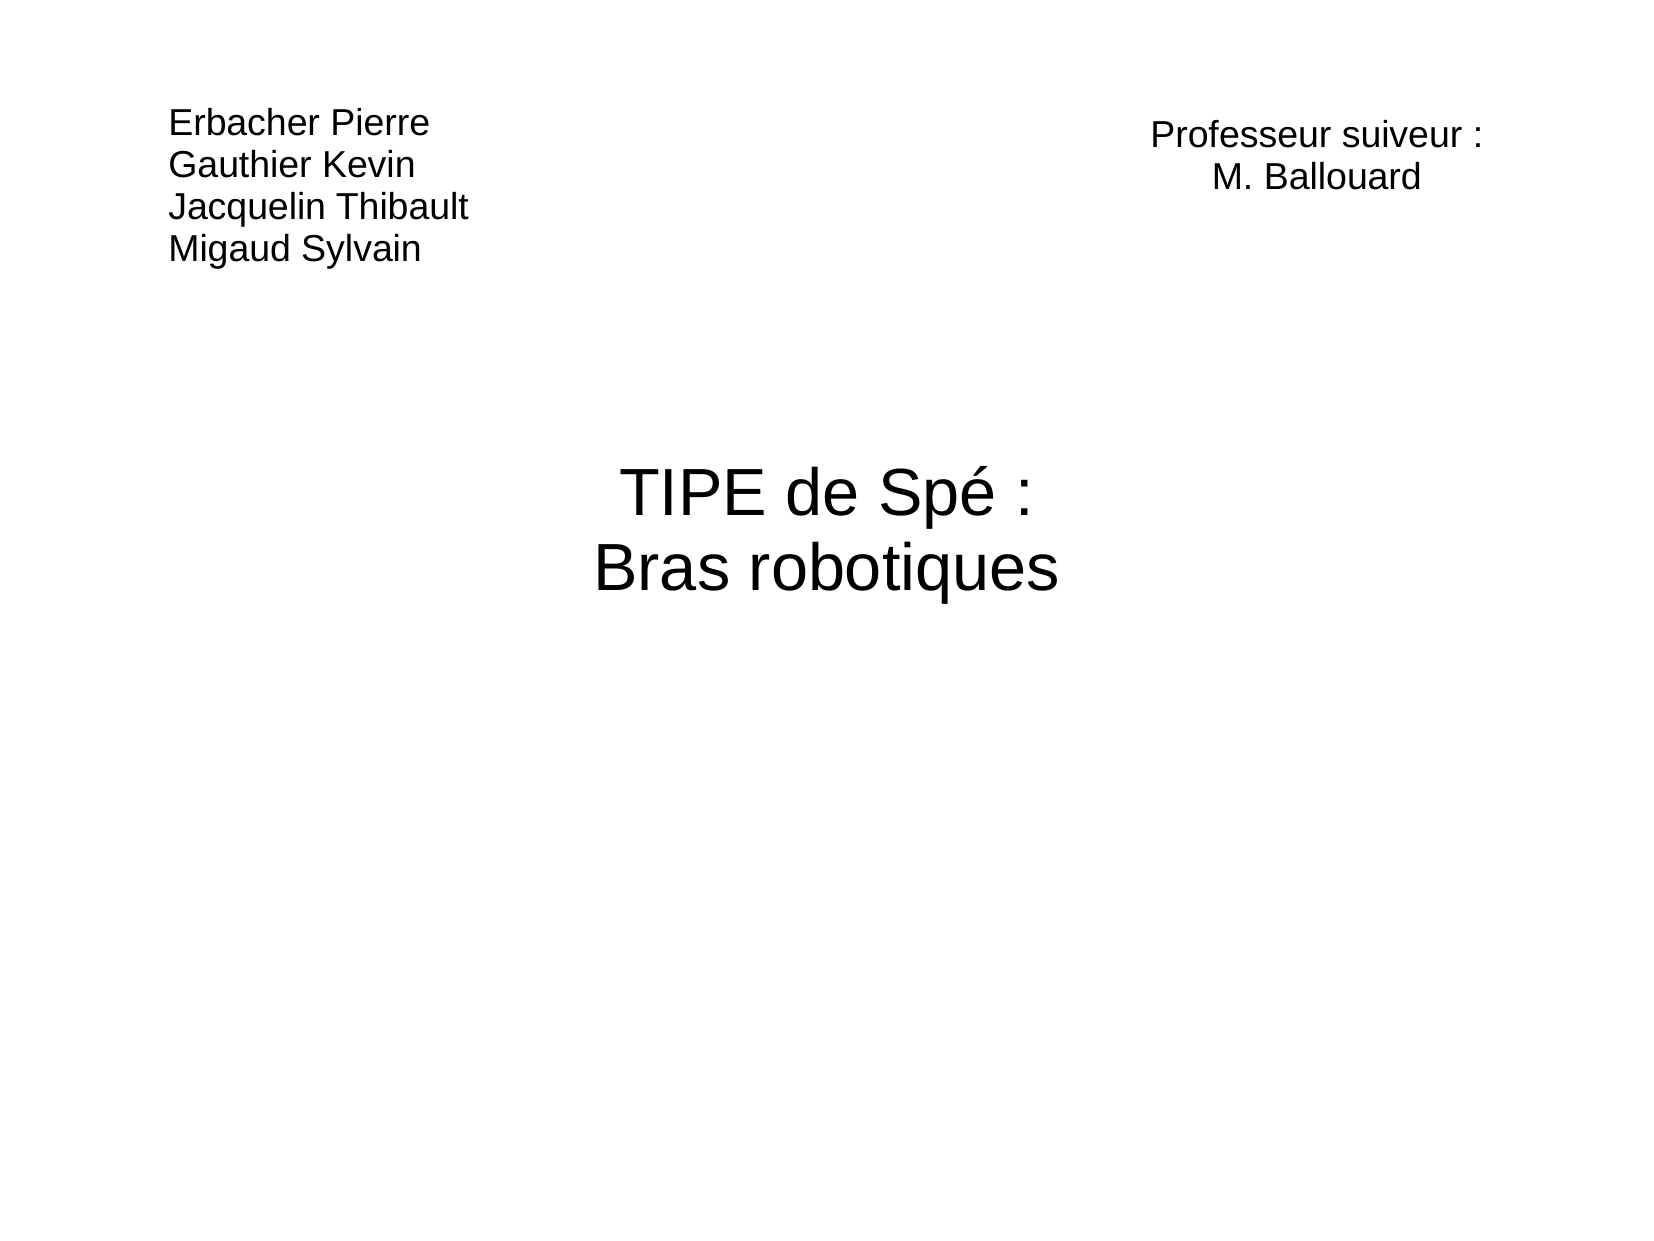

# TIPE de Spé :
Bras robotiques
Erbacher Pierre
Gauthier Kevin
Jacquelin Thibault
Migaud Sylvain
Professeur suiveur : M. Ballouard